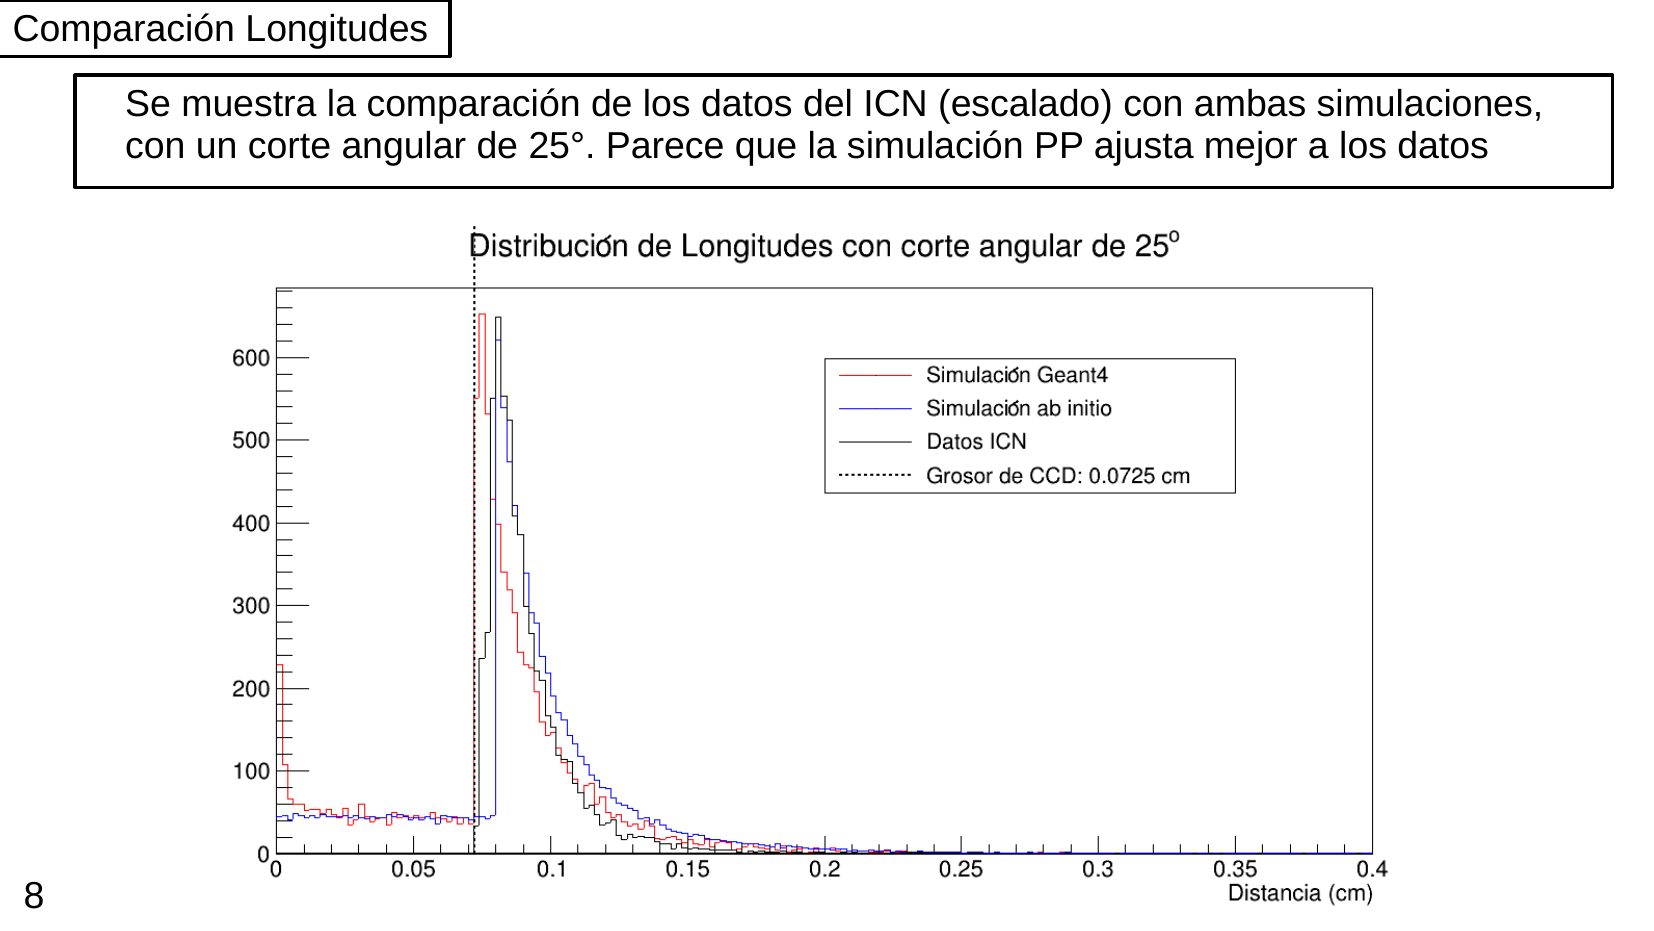

Comparación Longitudes
Se muestra la comparación de los datos del ICN (escalado) con ambas simulaciones, con un corte angular de 25°. Parece que la simulación PP ajusta mejor a los datos